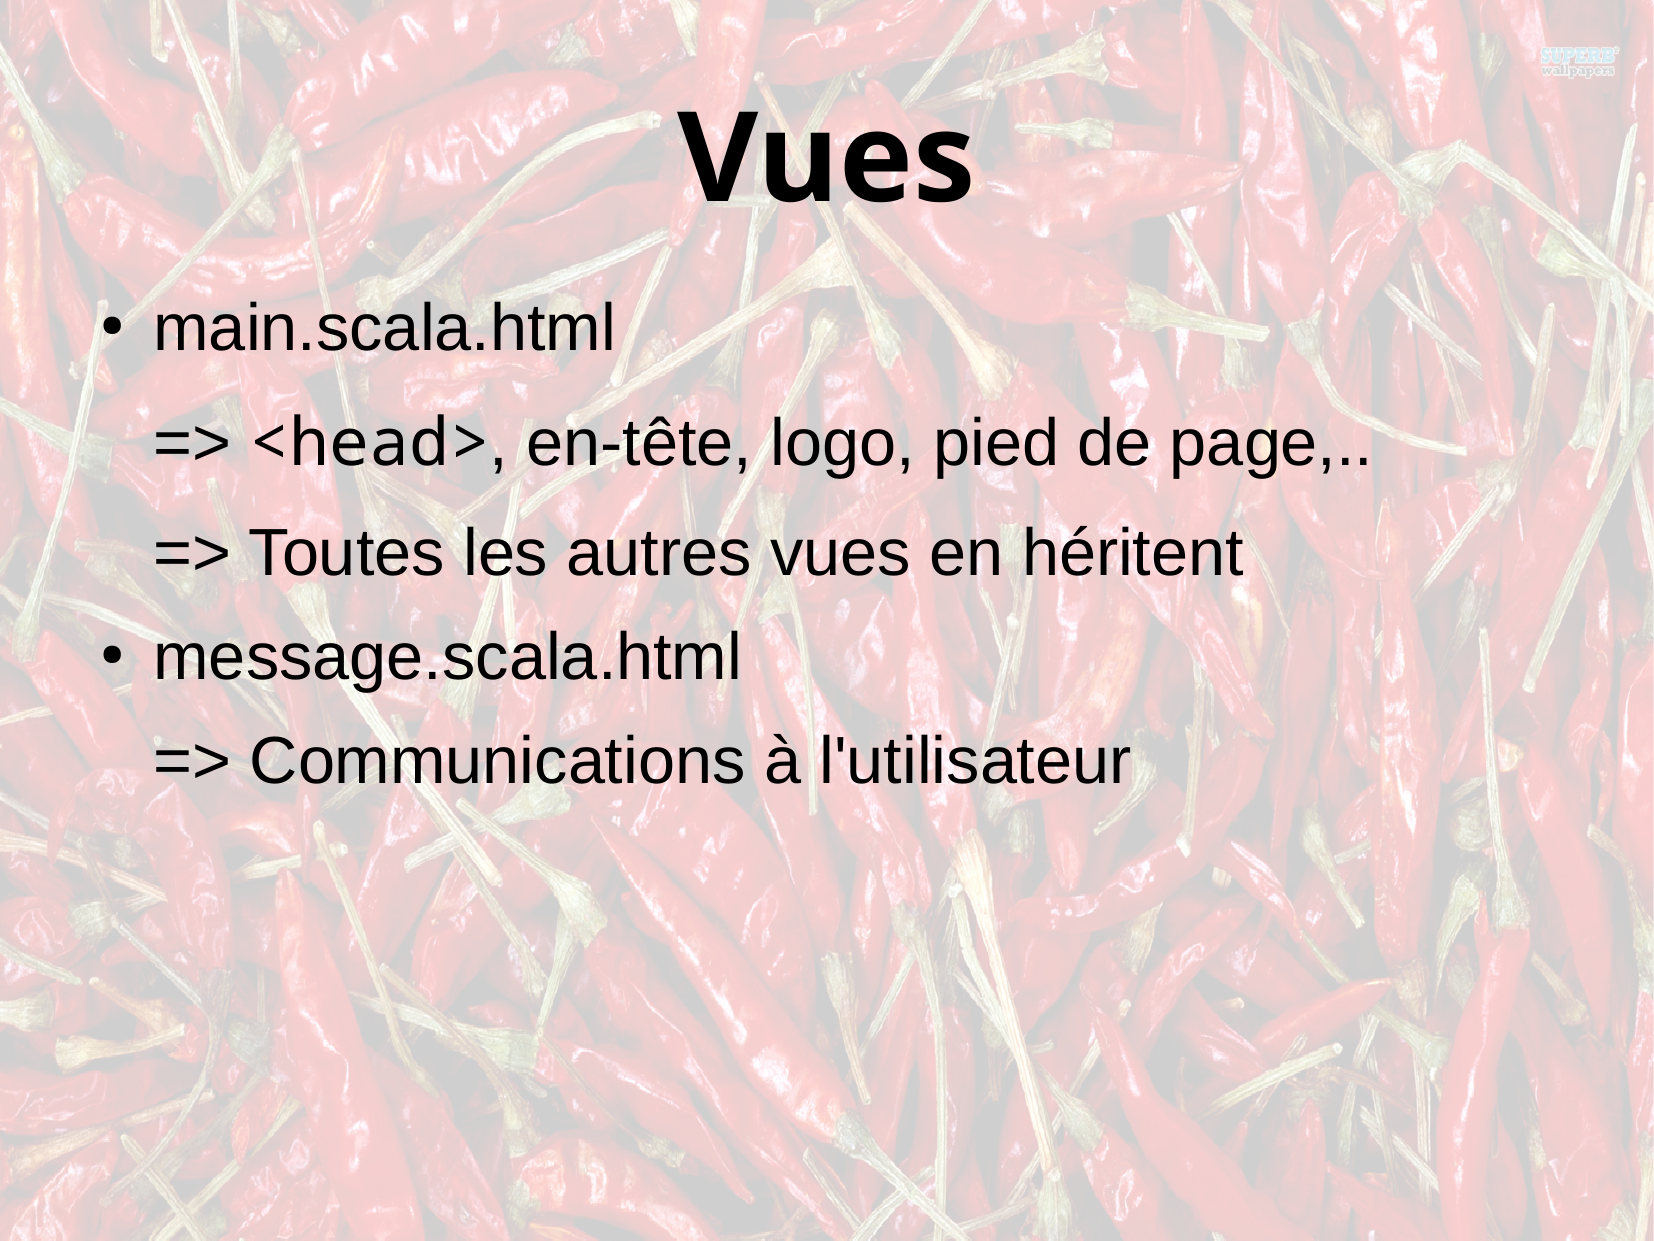

# Vues
main.scala.html
=> <head>, en-tête, logo, pied de page,..
=> Toutes les autres vues en héritent
message.scala.html
=> Communications à l'utilisateur